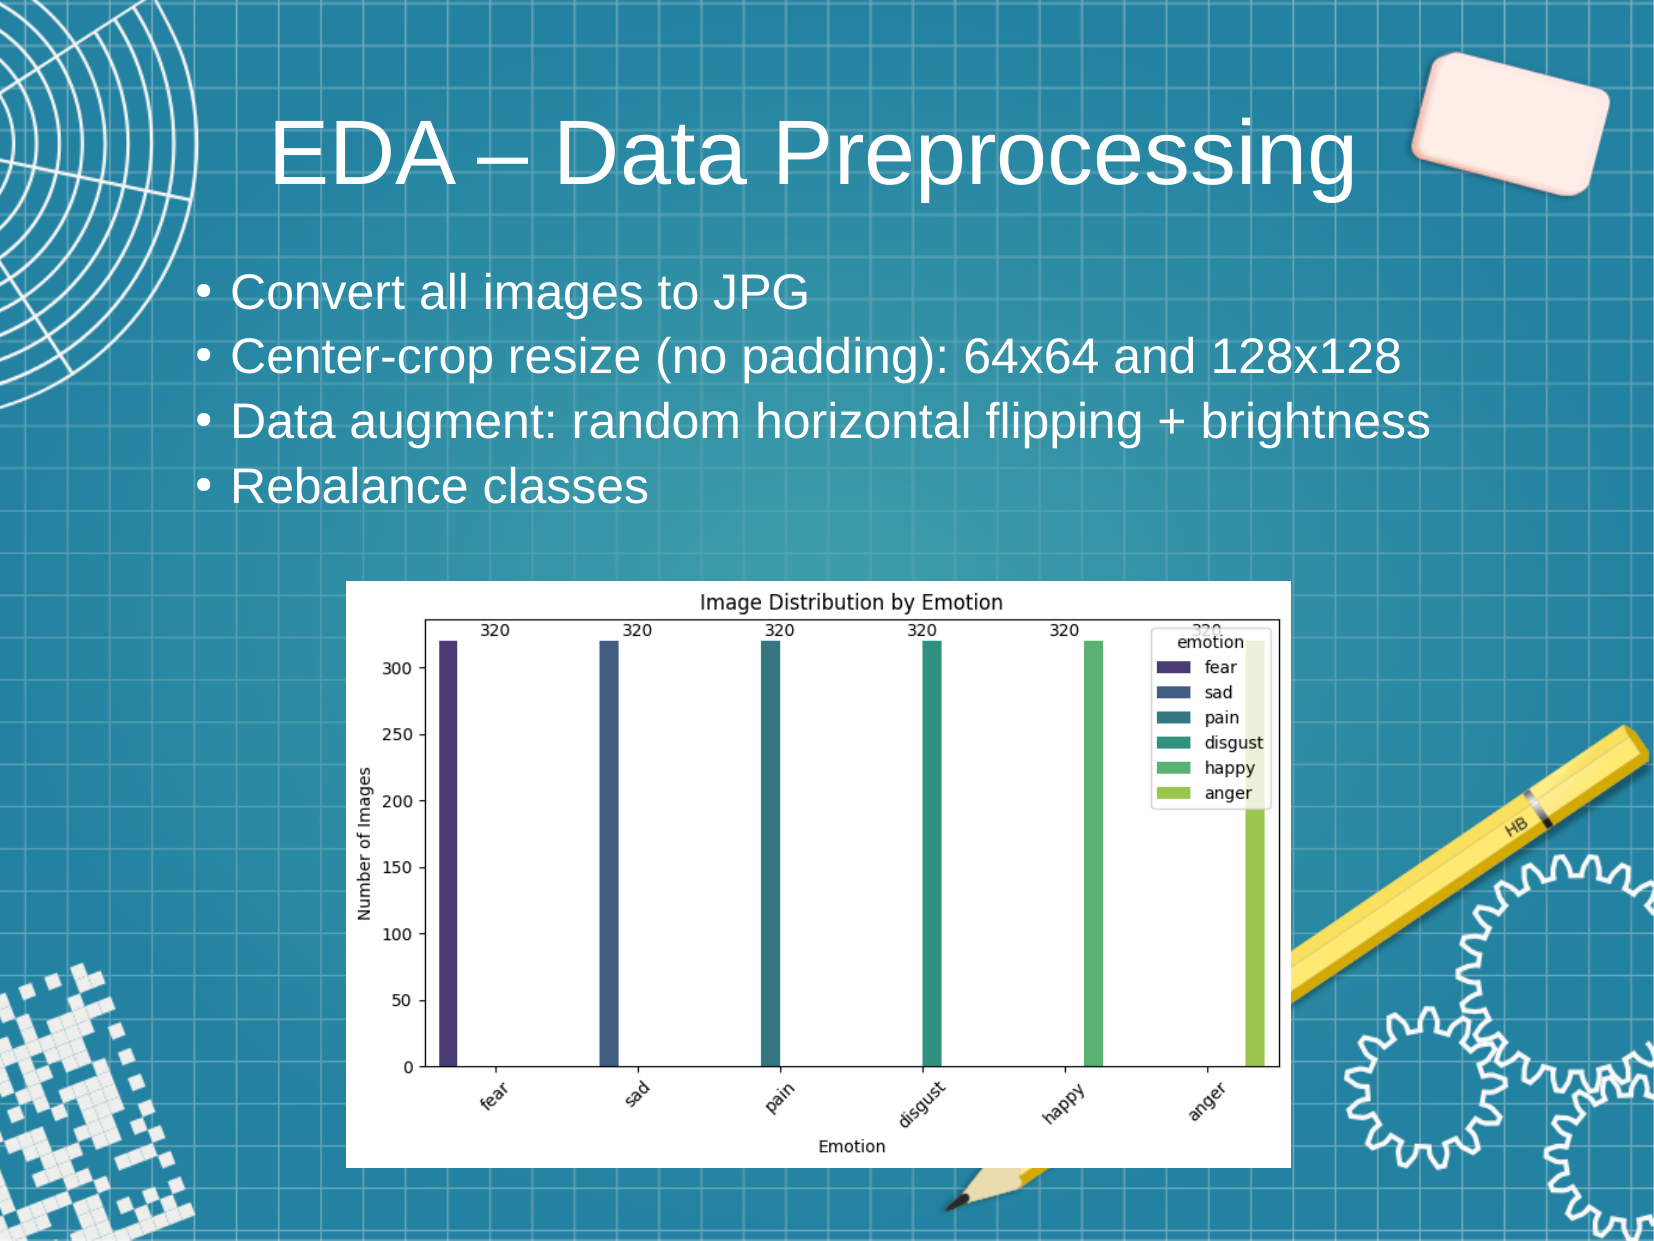

# EDA – Data Preprocessing
Convert all images to JPG
Center-crop resize (no padding): 64x64 and 128x128
Data augment: random horizontal flipping + brightness
Rebalance classes